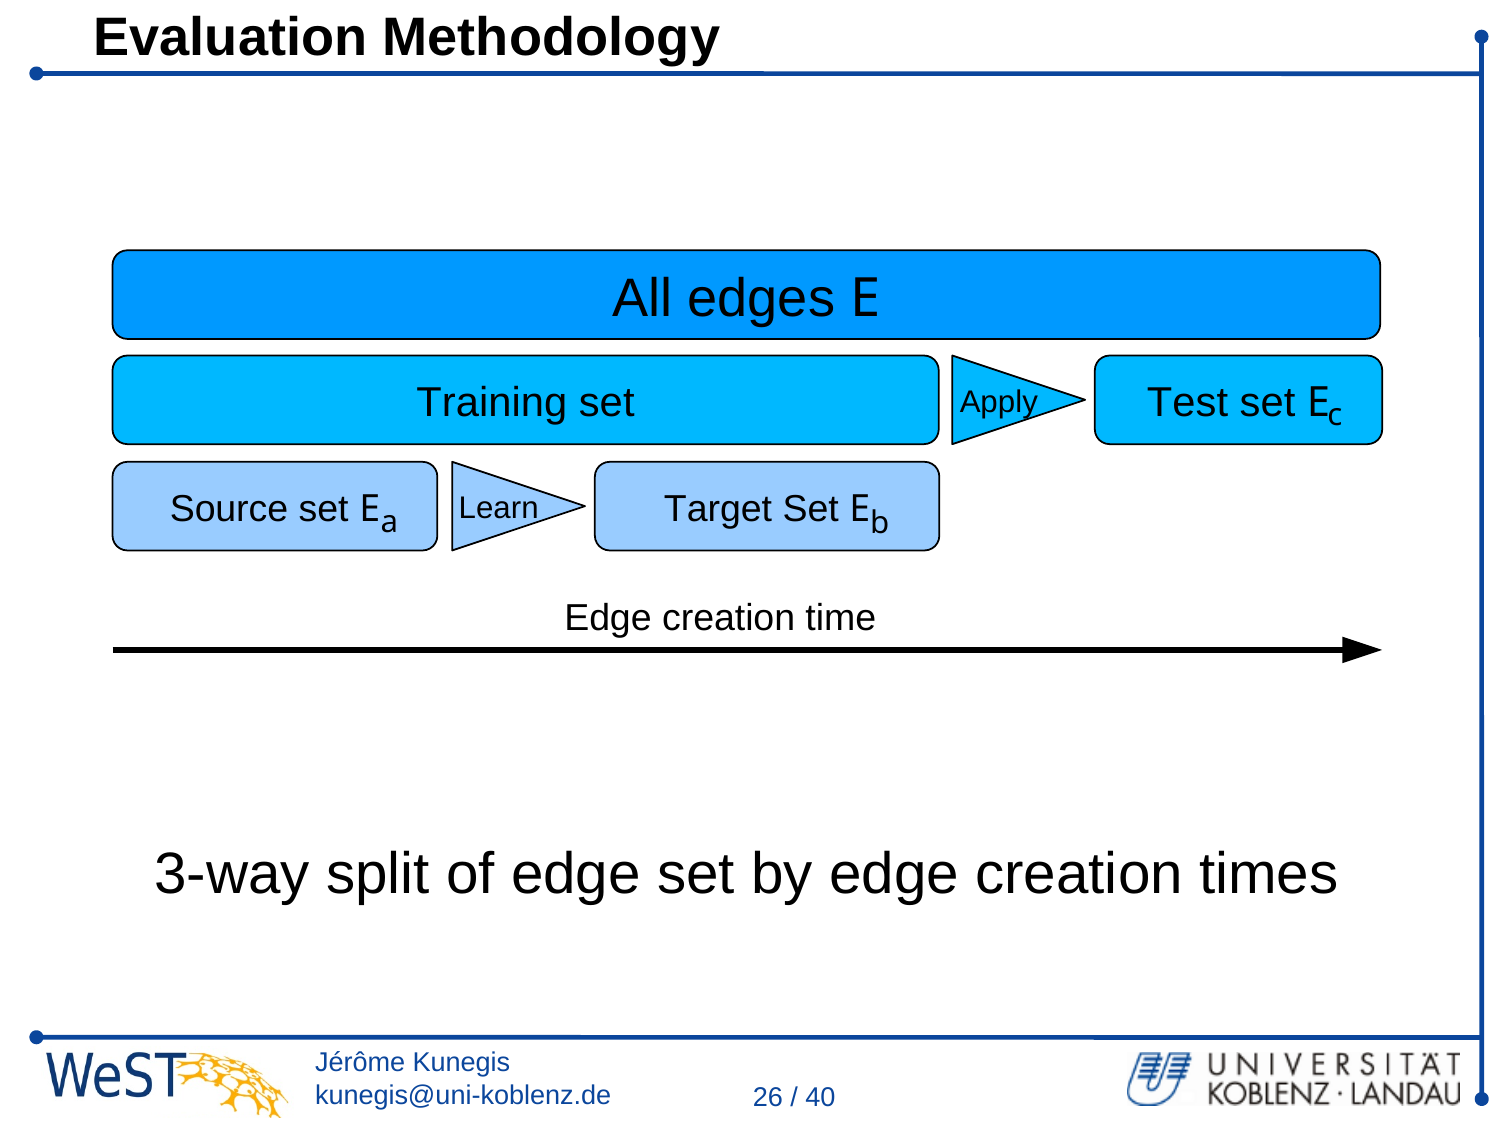

Evaluation Methodology
All edges E
Training set
Apply
Test set E
c
Source set E
Learn
Target Set E
a
b
Edge creation time
3-way split of edge set by edge creation times